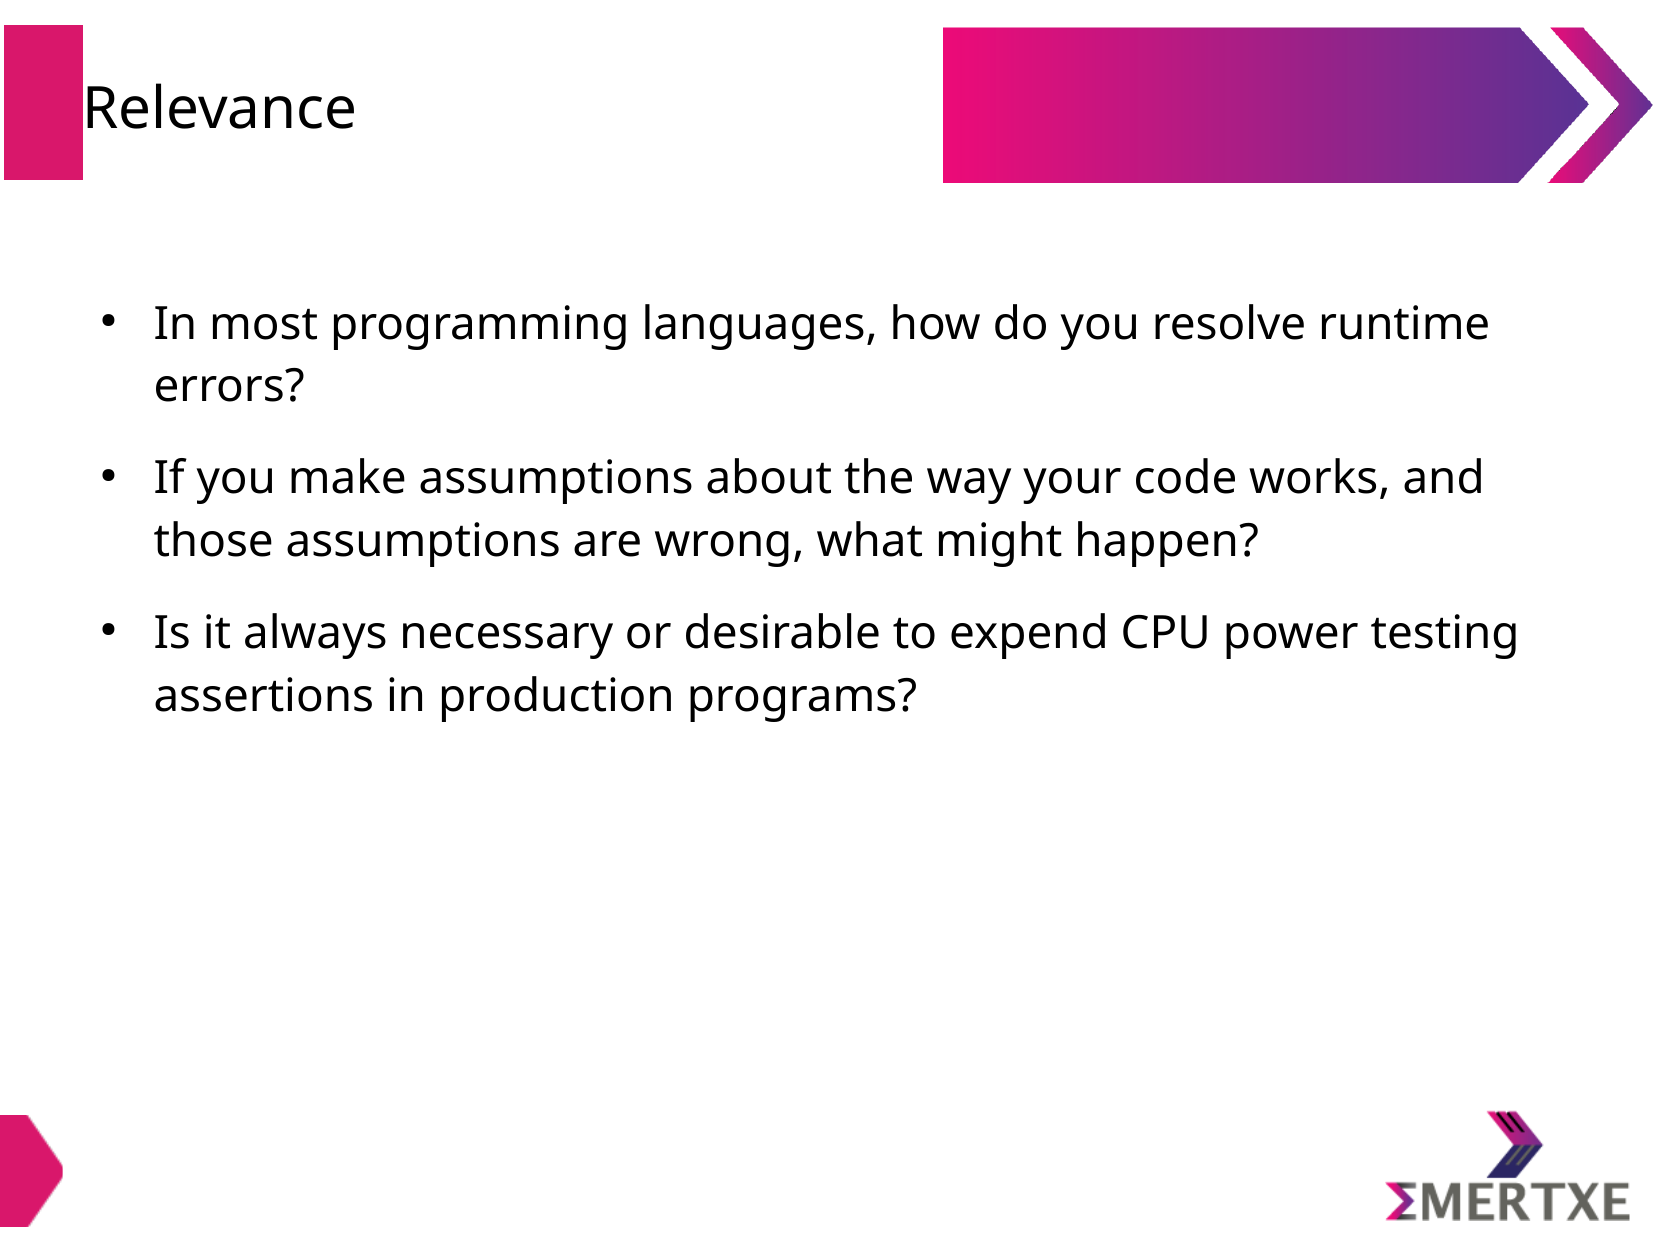

# Relevance
In most programming languages, how do you resolve runtime errors?
If you make assumptions about the way your code works, and those assumptions are wrong, what might happen?
Is it always necessary or desirable to expend CPU power testing assertions in production programs?